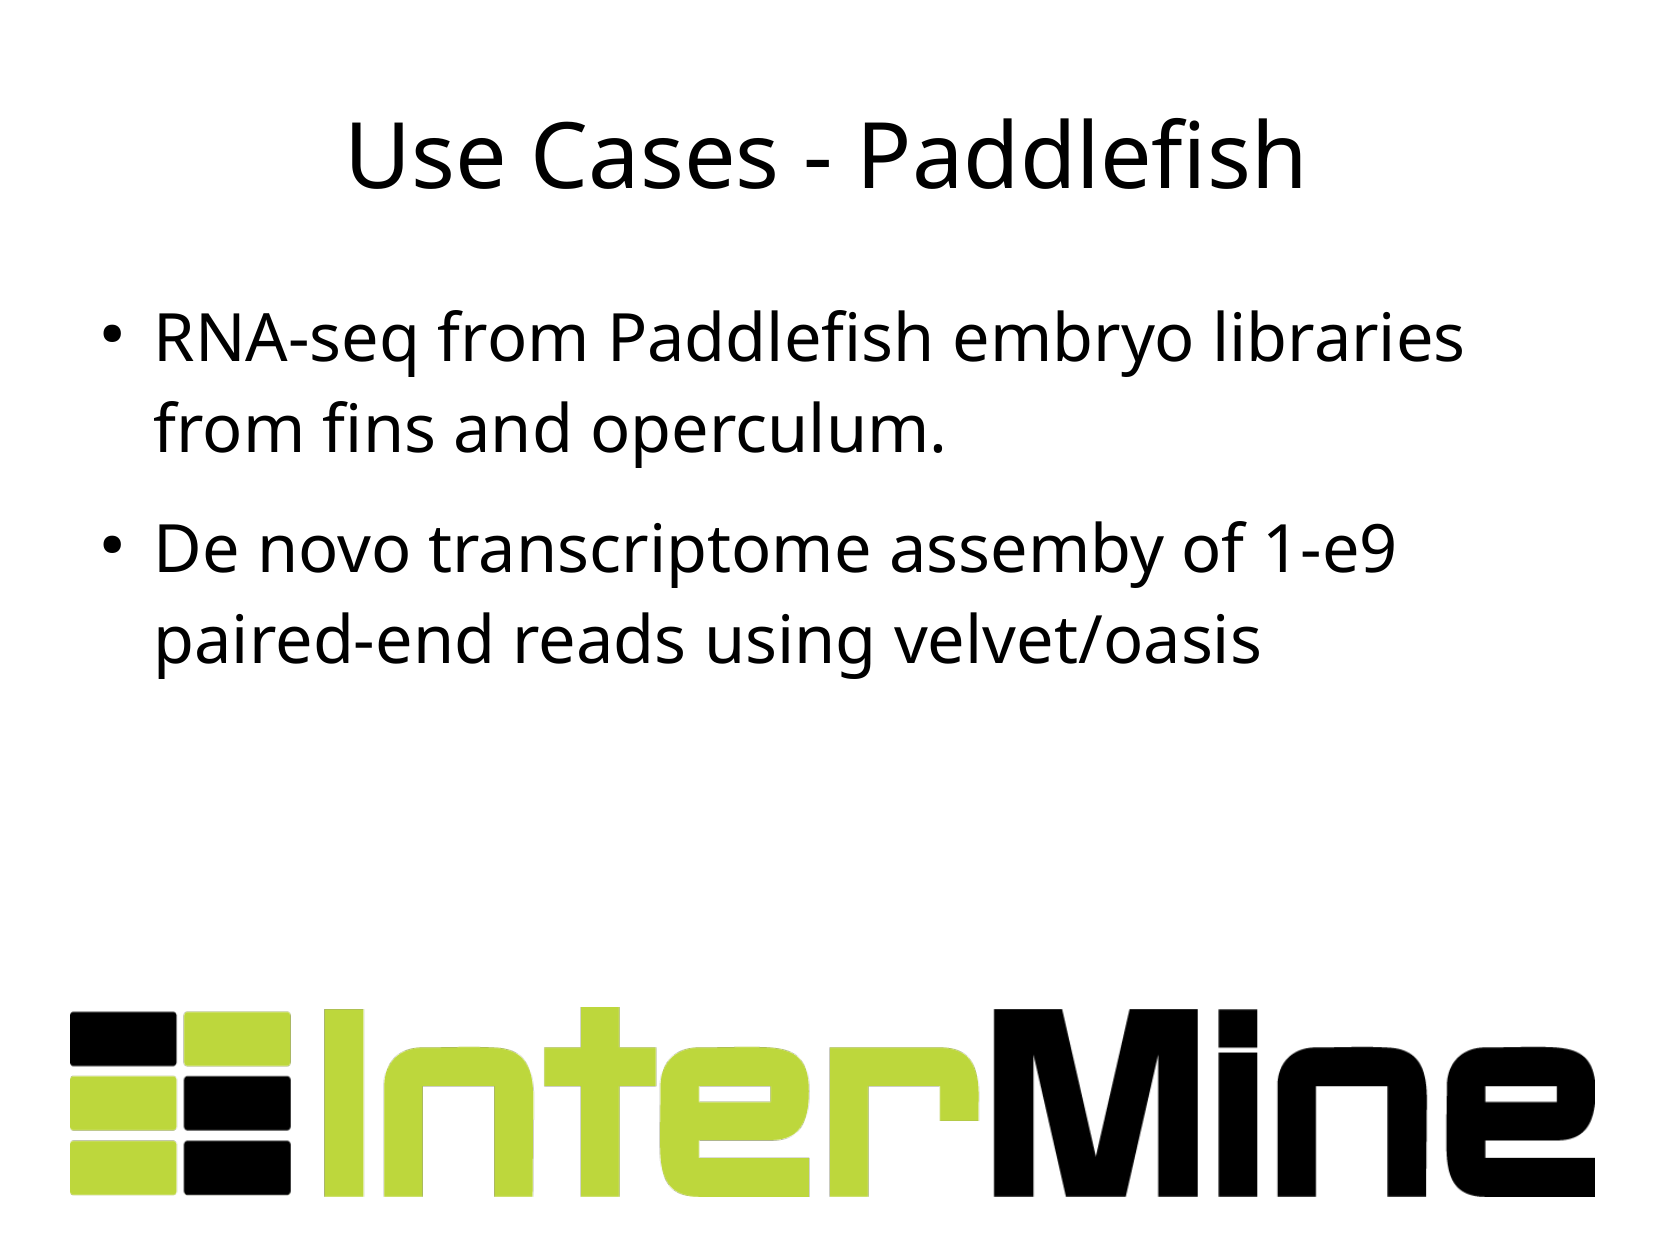

# Use Cases - Paddlefish
RNA-seq from Paddlefish embryo libraries from fins and operculum.
De novo transcriptome assemby of 1-e9 paired-end reads using velvet/oasis